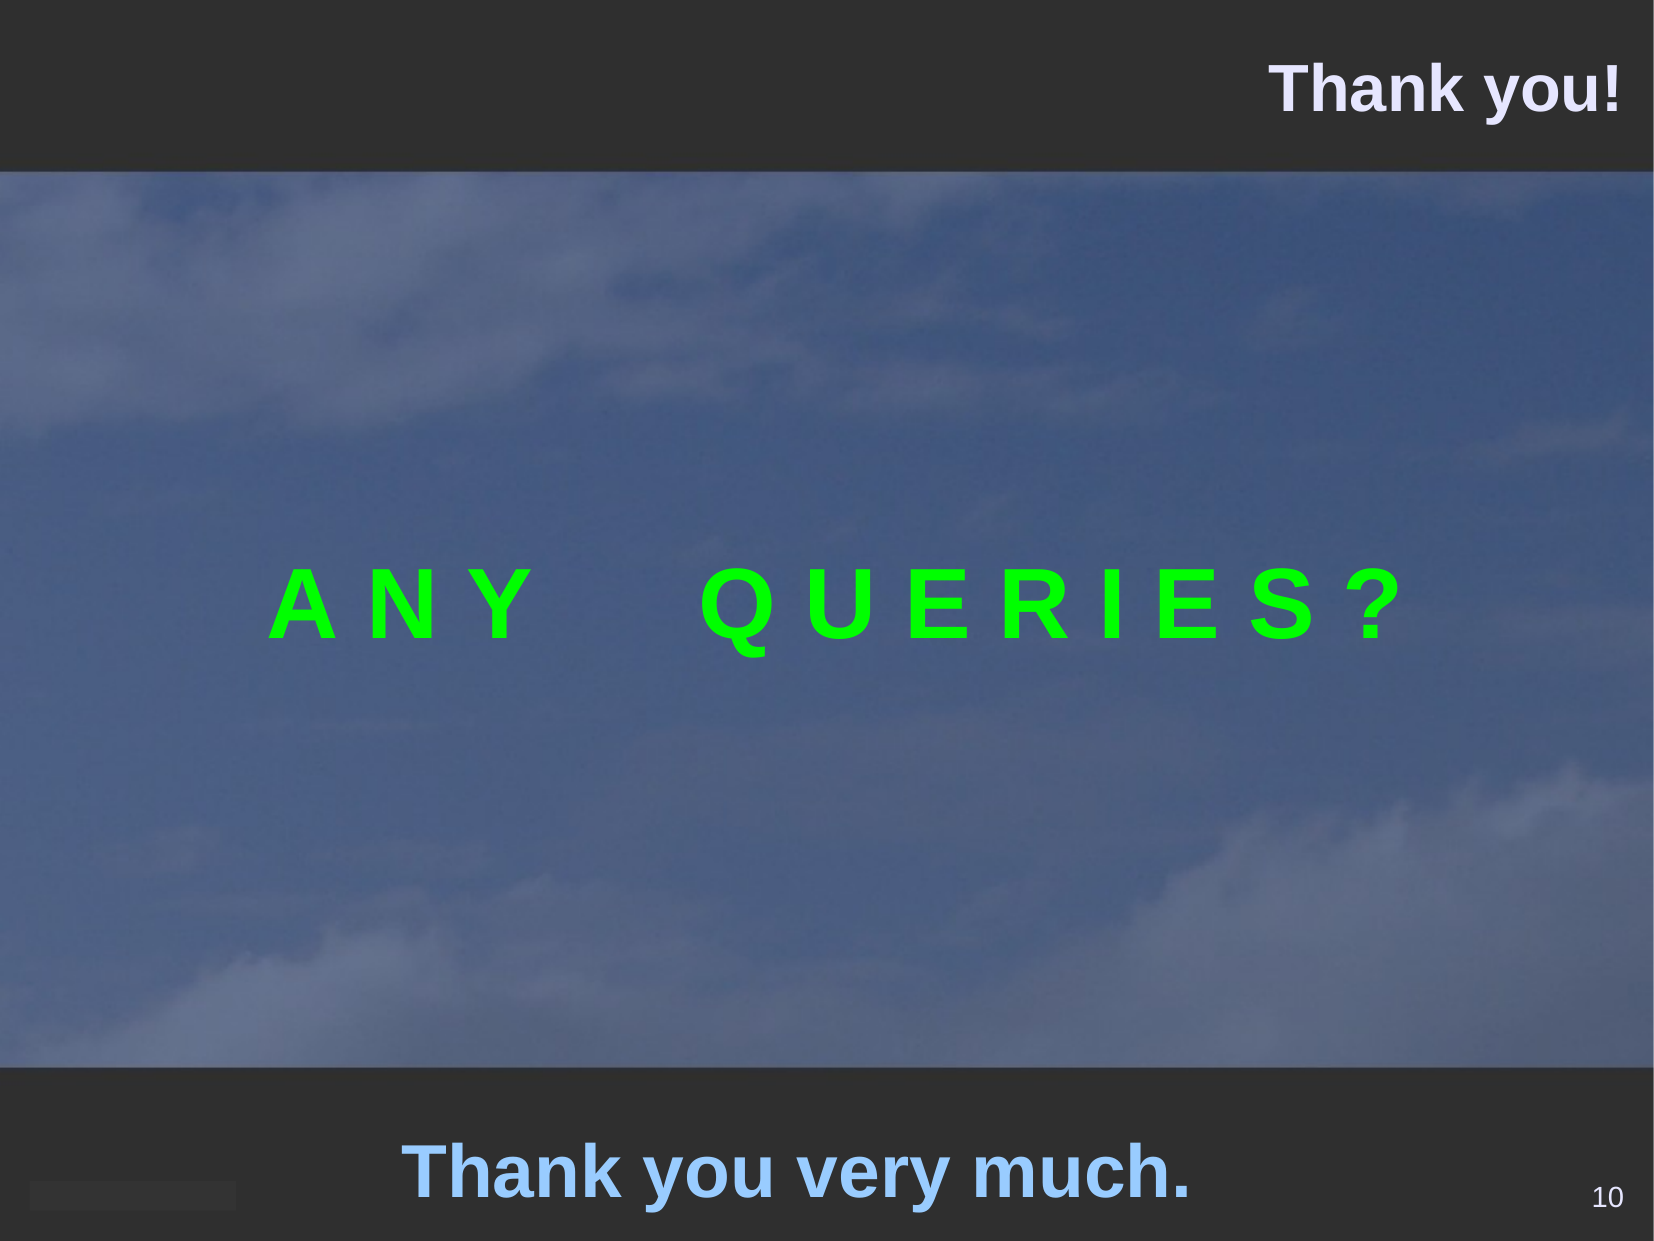

# Thank you!
A N Y Q U E R I E S ?
Thank you very much.
2006-06-01
10